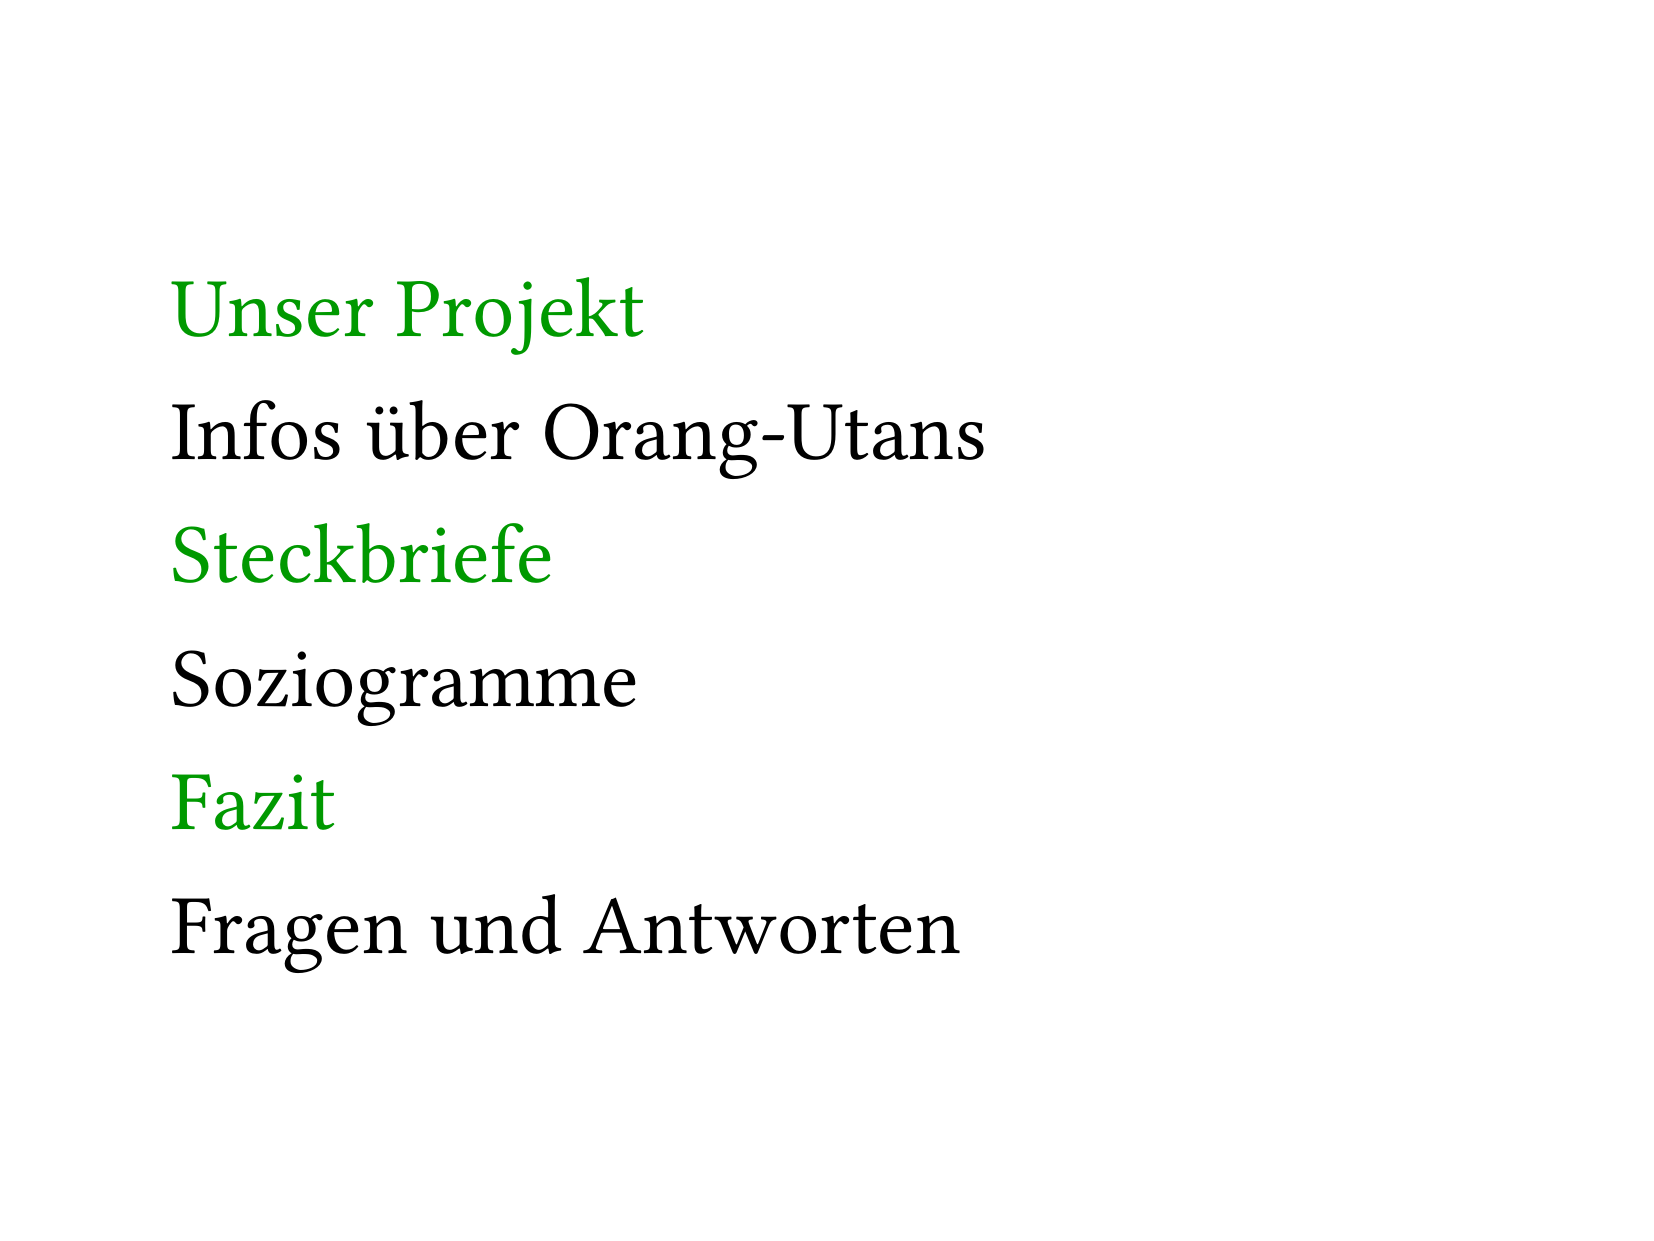

# Unser Projekt
Infos über Orang-Utans
Steckbriefe
Soziogramme
Fazit
Fragen und Antworten